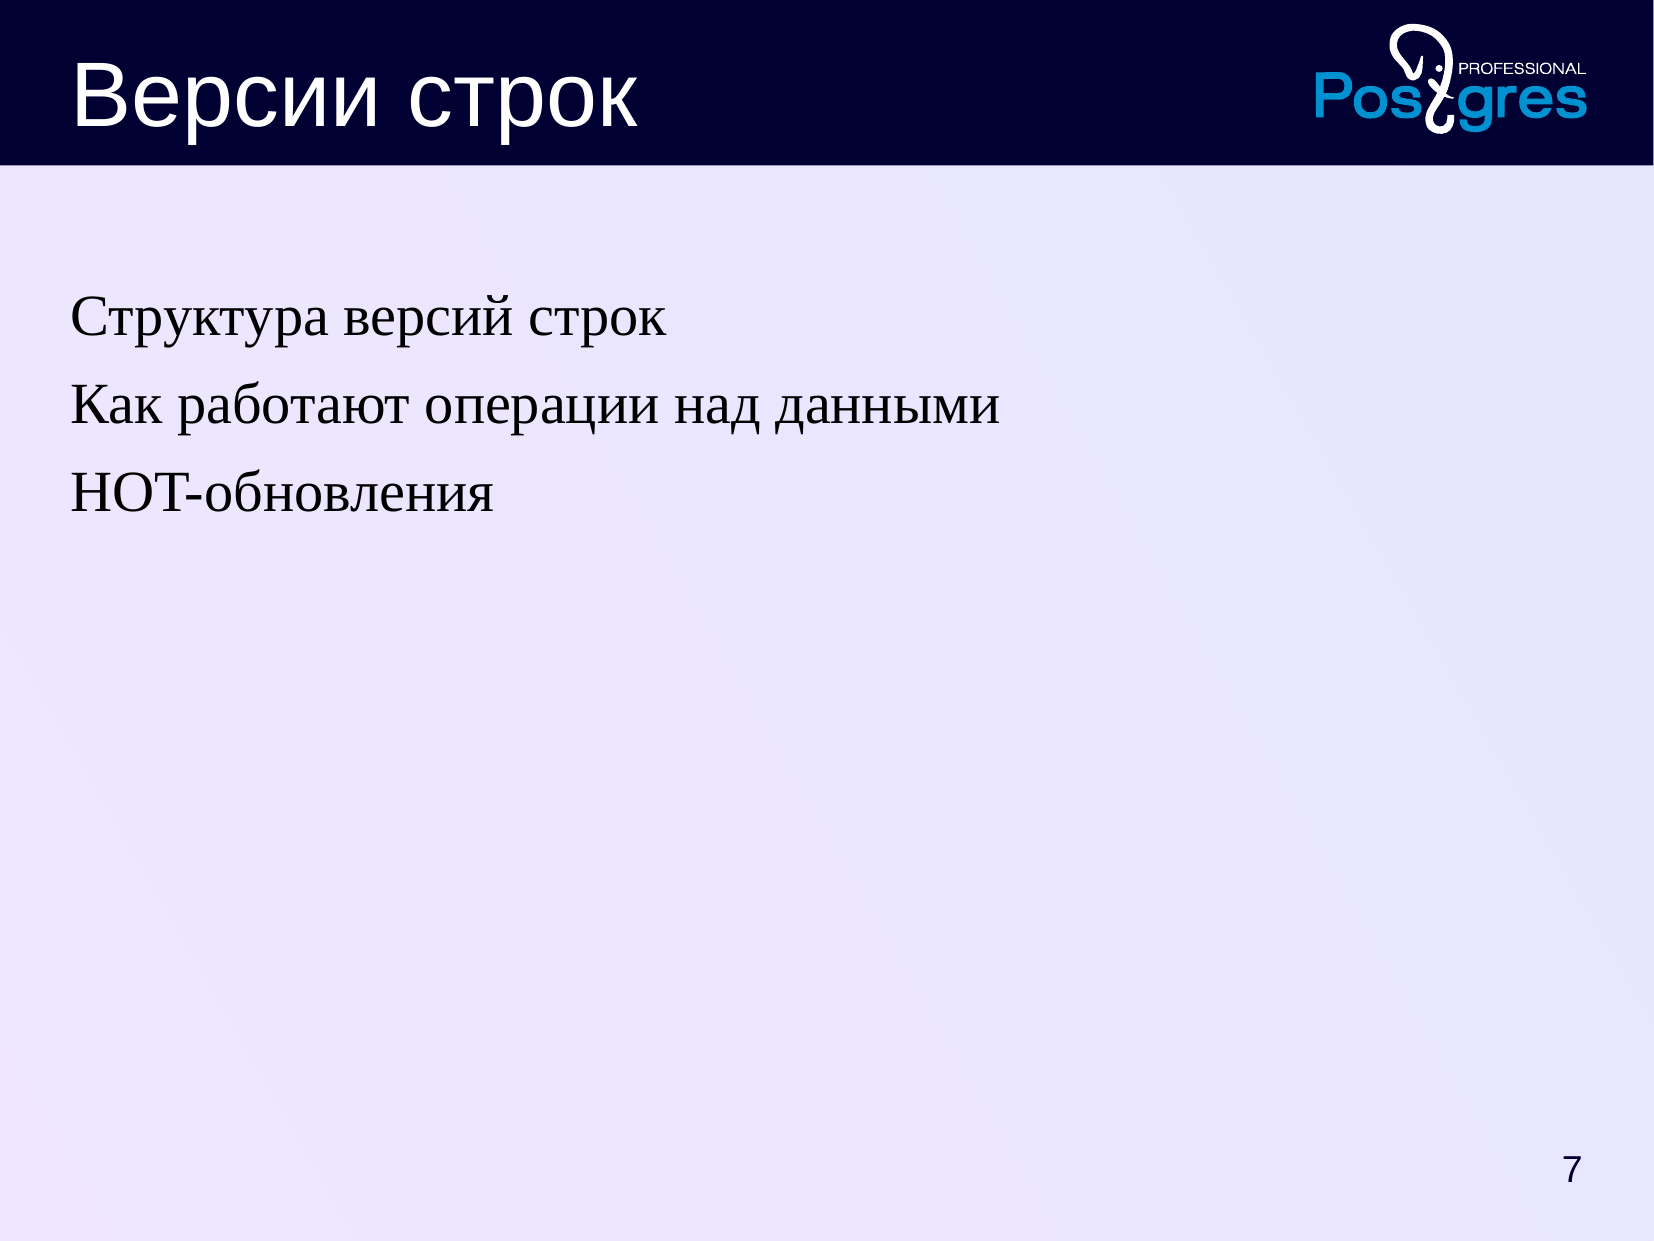

# Версии строк
Структура версий строк
Как работают операции над данными
HOT-обновления